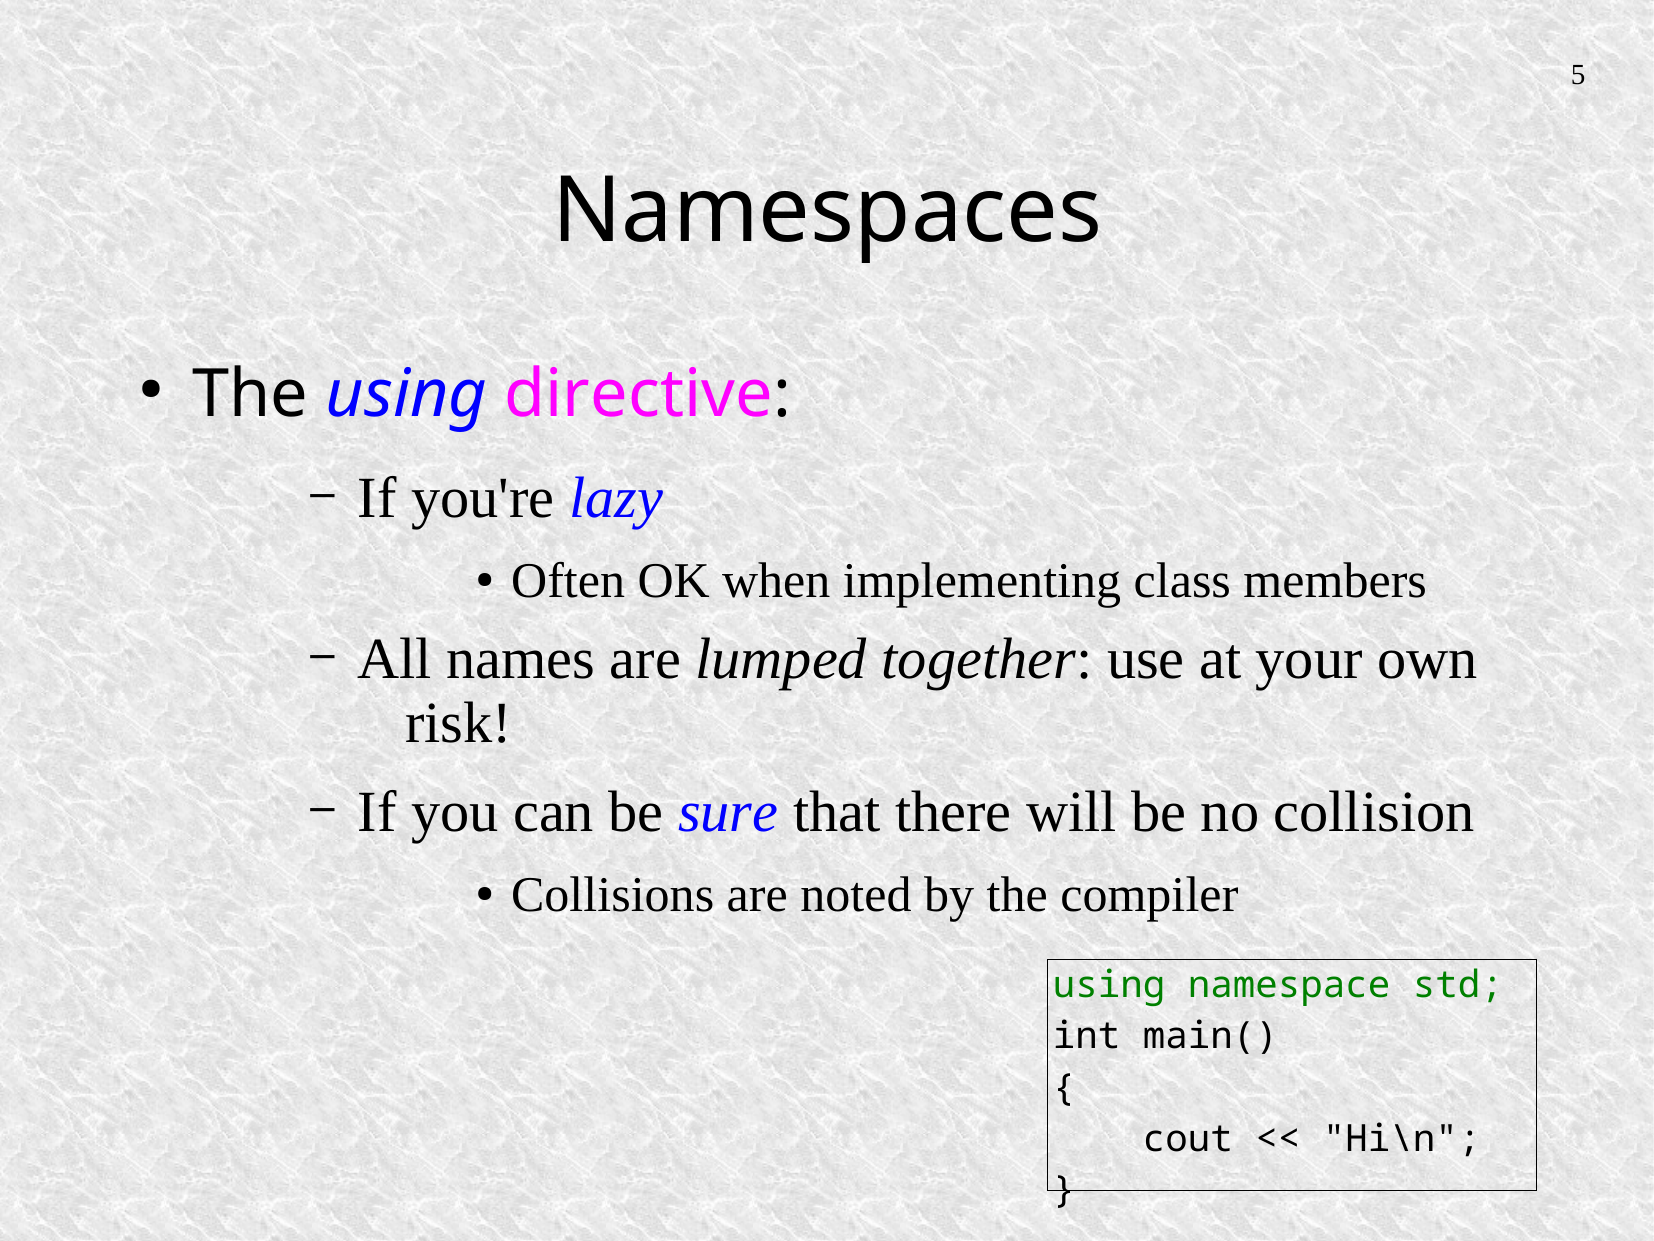

5
# Namespaces
The using directive:
If you're lazy
Often OK when implementing class members
All names are lumped together: use at your own risk!
If you can be sure that there will be no collision
Collisions are noted by the compiler
using namespace std;
int main()
{
 cout << "Hi\n";
}